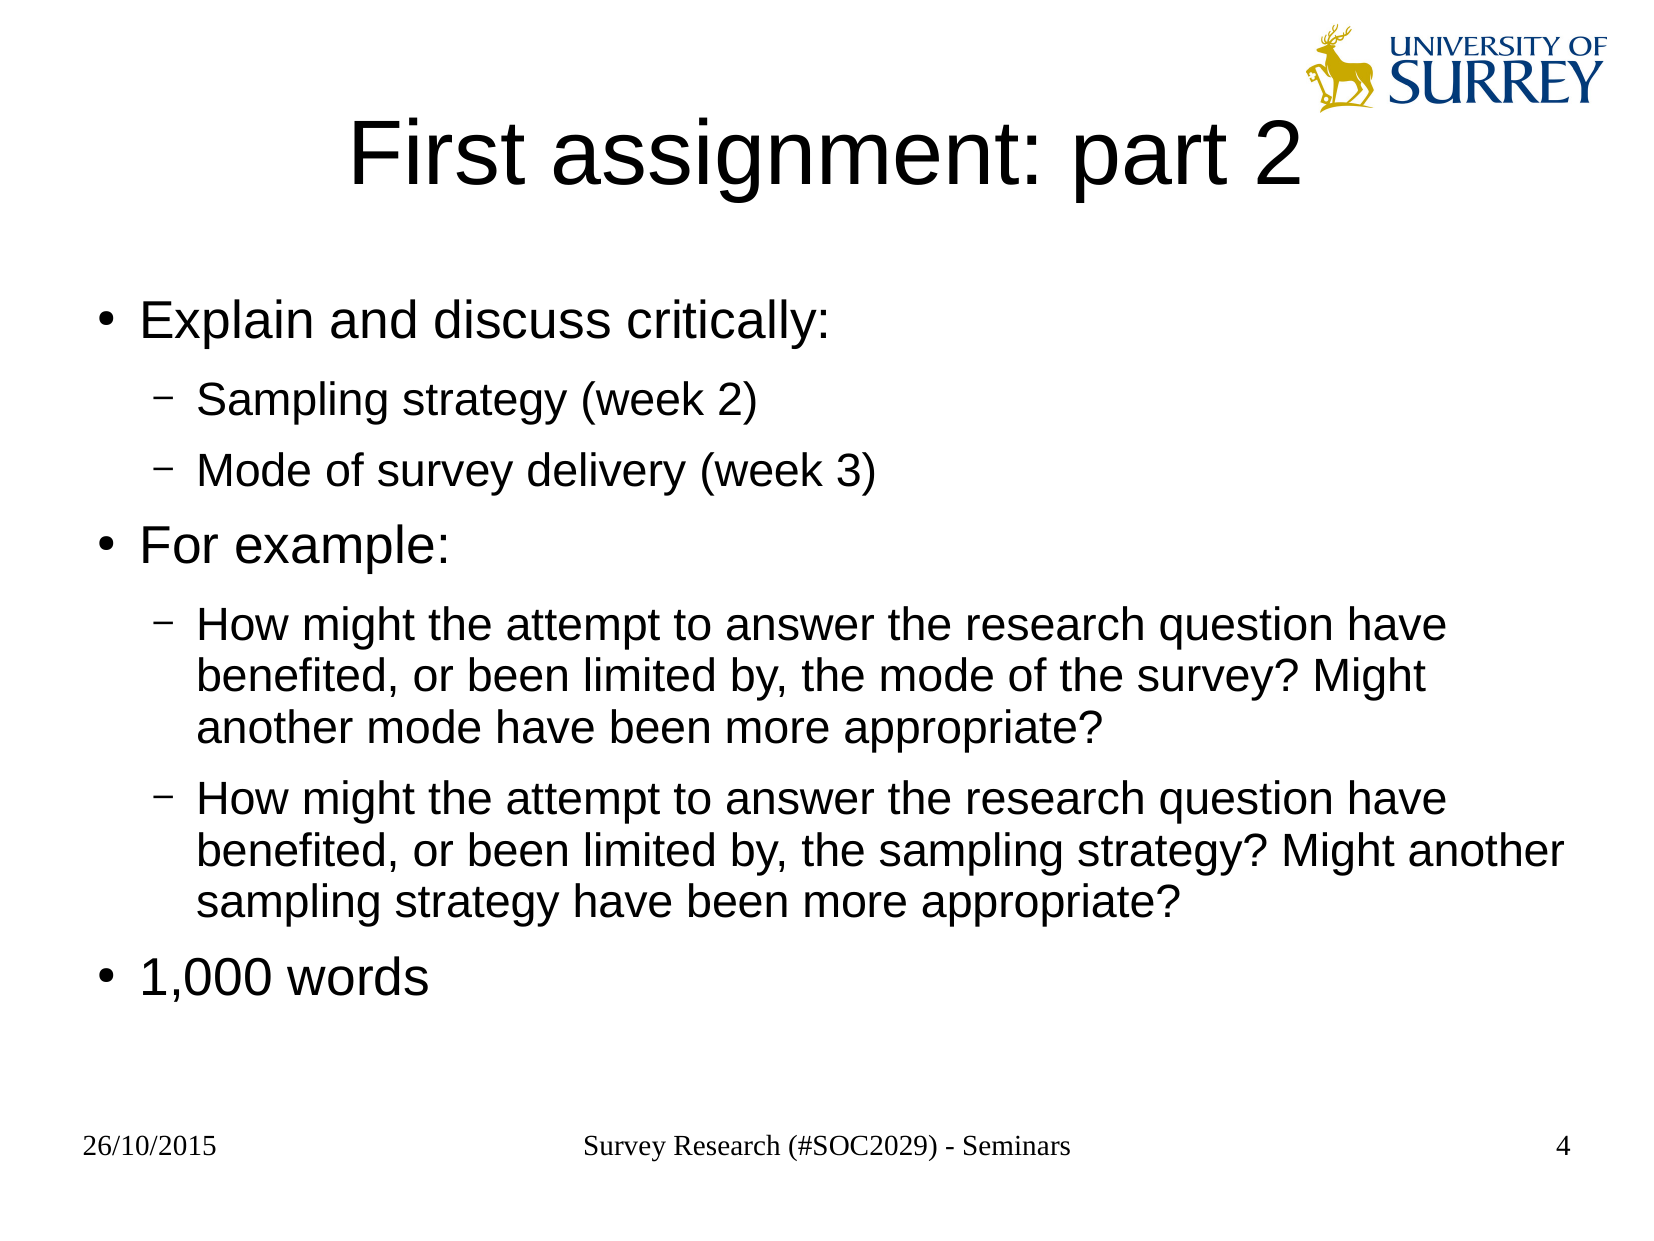

# First assignment: part 2
Explain and discuss critically:
Sampling strategy (week 2)
Mode of survey delivery (week 3)
For example:
How might the attempt to answer the research question have benefited, or been limited by, the mode of the survey? Might another mode have been more appropriate?
How might the attempt to answer the research question have benefited, or been limited by, the sampling strategy? Might another sampling strategy have been more appropriate?
1,000 words
05/10/2015
4